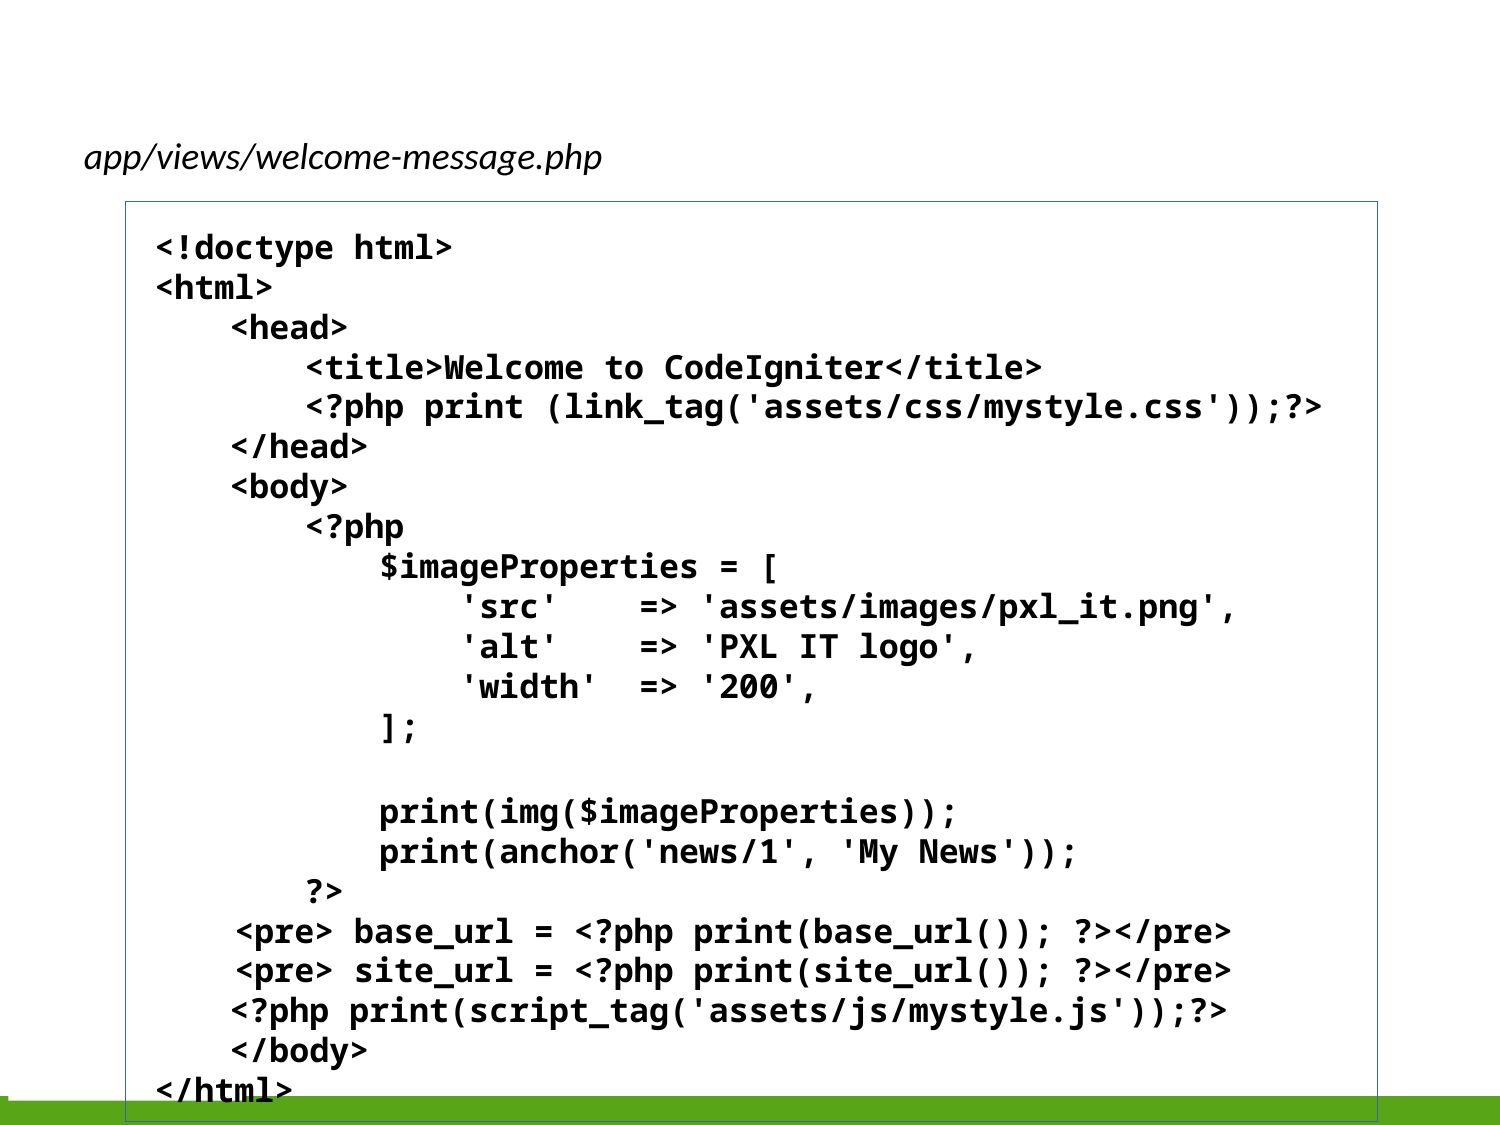

app/views/welcome-message.php
<!doctype html>
<html>
	<head>
		<title>Welcome to CodeIgniter</title>
		<?php print (link_tag('assets/css/mystyle.css'));?>
	</head>
	<body>
		<?php
			$imageProperties = [
			 'src' => 'assets/images/pxl_it.png',
			 'alt' => 'PXL IT logo',
			 'width' => '200',
			];
			print(img($imageProperties));
			print(anchor('news/1', 'My News'));
		?>
 <pre> base_url = <?php print(base_url()); ?></pre>
 <pre> site_url = <?php print(site_url()); ?></pre>
	<?php print(script_tag('assets/js/mystyle.js'));?>
	</body>
</html>